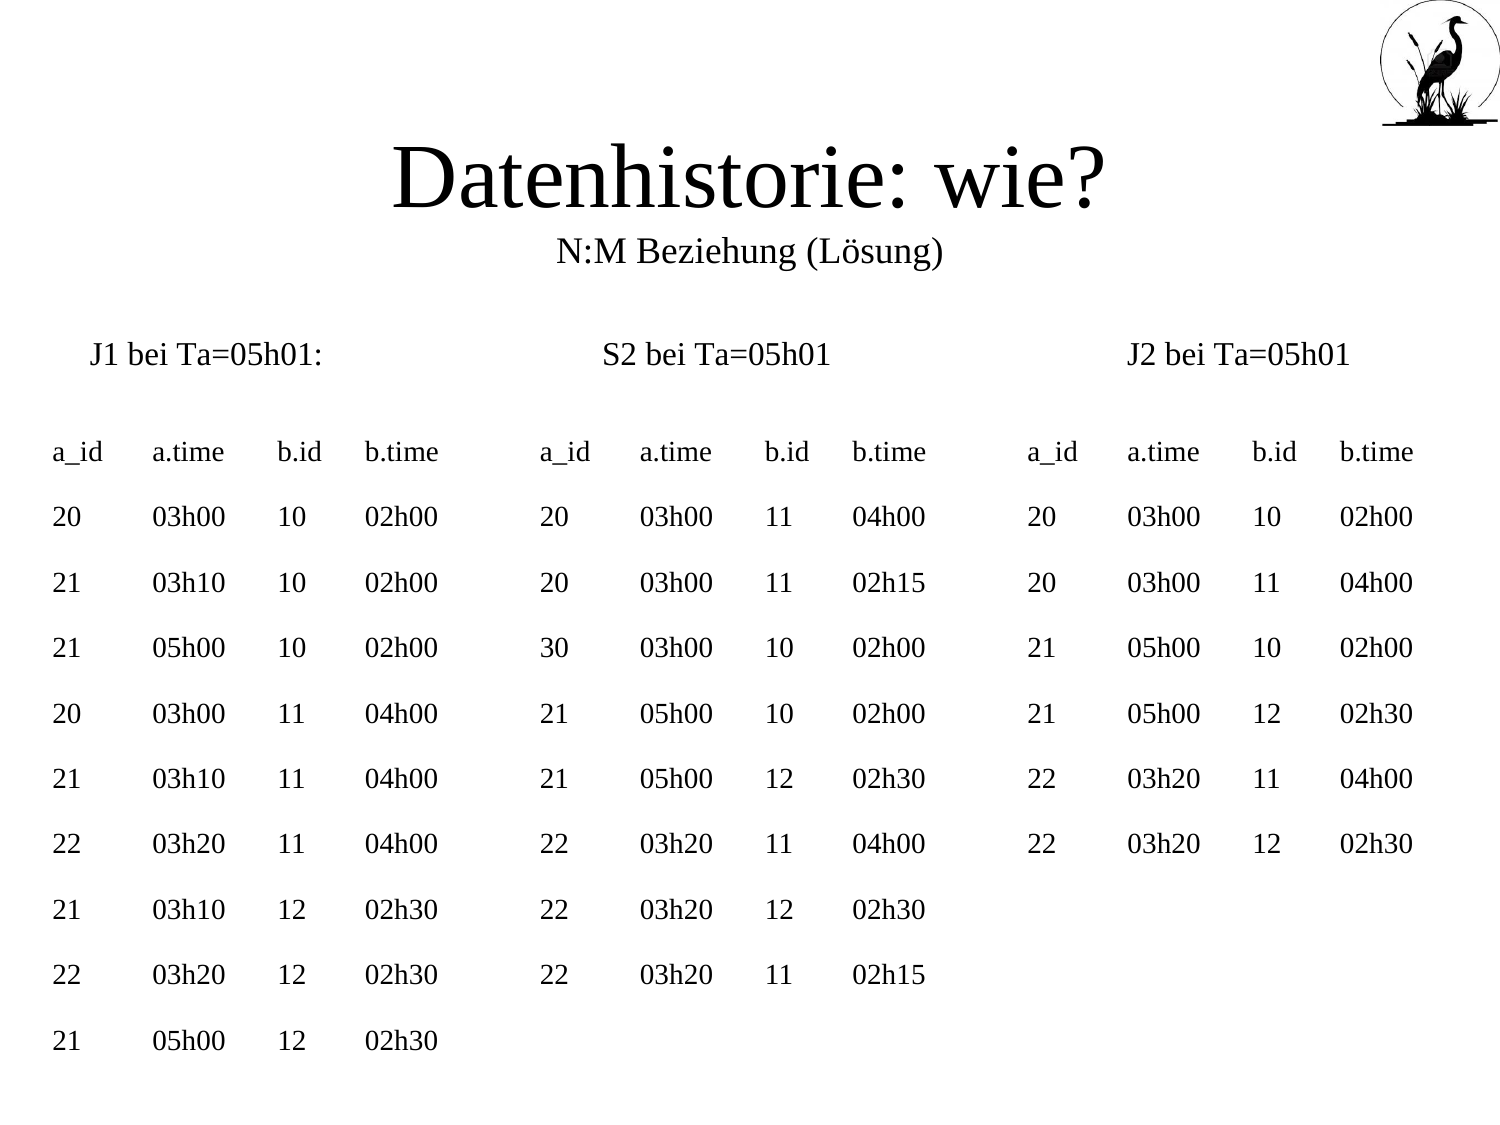

# Datenhistorie: wie? N:M Beziehung (Lösung)
J1 bei Ta=05h01:
S2 bei Ta=05h01
J2 bei Ta=05h01
| a\_id | a.time | b.id | b.time |
| --- | --- | --- | --- |
| 20 | 03h00 | 10 | 02h00 |
| 21 | 03h10 | 10 | 02h00 |
| 21 | 05h00 | 10 | 02h00 |
| 20 | 03h00 | 11 | 04h00 |
| 21 | 03h10 | 11 | 04h00 |
| 22 | 03h20 | 11 | 04h00 |
| 21 | 03h10 | 12 | 02h30 |
| 22 | 03h20 | 12 | 02h30 |
| 21 | 05h00 | 12 | 02h30 |
| a\_id | a.time | b.id | b.time |
| --- | --- | --- | --- |
| 20 | 03h00 | 11 | 04h00 |
| 20 | 03h00 | 11 | 02h15 |
| 30 | 03h00 | 10 | 02h00 |
| 21 | 05h00 | 10 | 02h00 |
| 21 | 05h00 | 12 | 02h30 |
| 22 | 03h20 | 11 | 04h00 |
| 22 | 03h20 | 12 | 02h30 |
| 22 | 03h20 | 11 | 02h15 |
| a\_id | a.time | b.id | b.time |
| --- | --- | --- | --- |
| 20 | 03h00 | 10 | 02h00 |
| 20 | 03h00 | 11 | 04h00 |
| 21 | 05h00 | 10 | 02h00 |
| 21 | 05h00 | 12 | 02h30 |
| 22 | 03h20 | 11 | 04h00 |
| 22 | 03h20 | 12 | 02h30 |